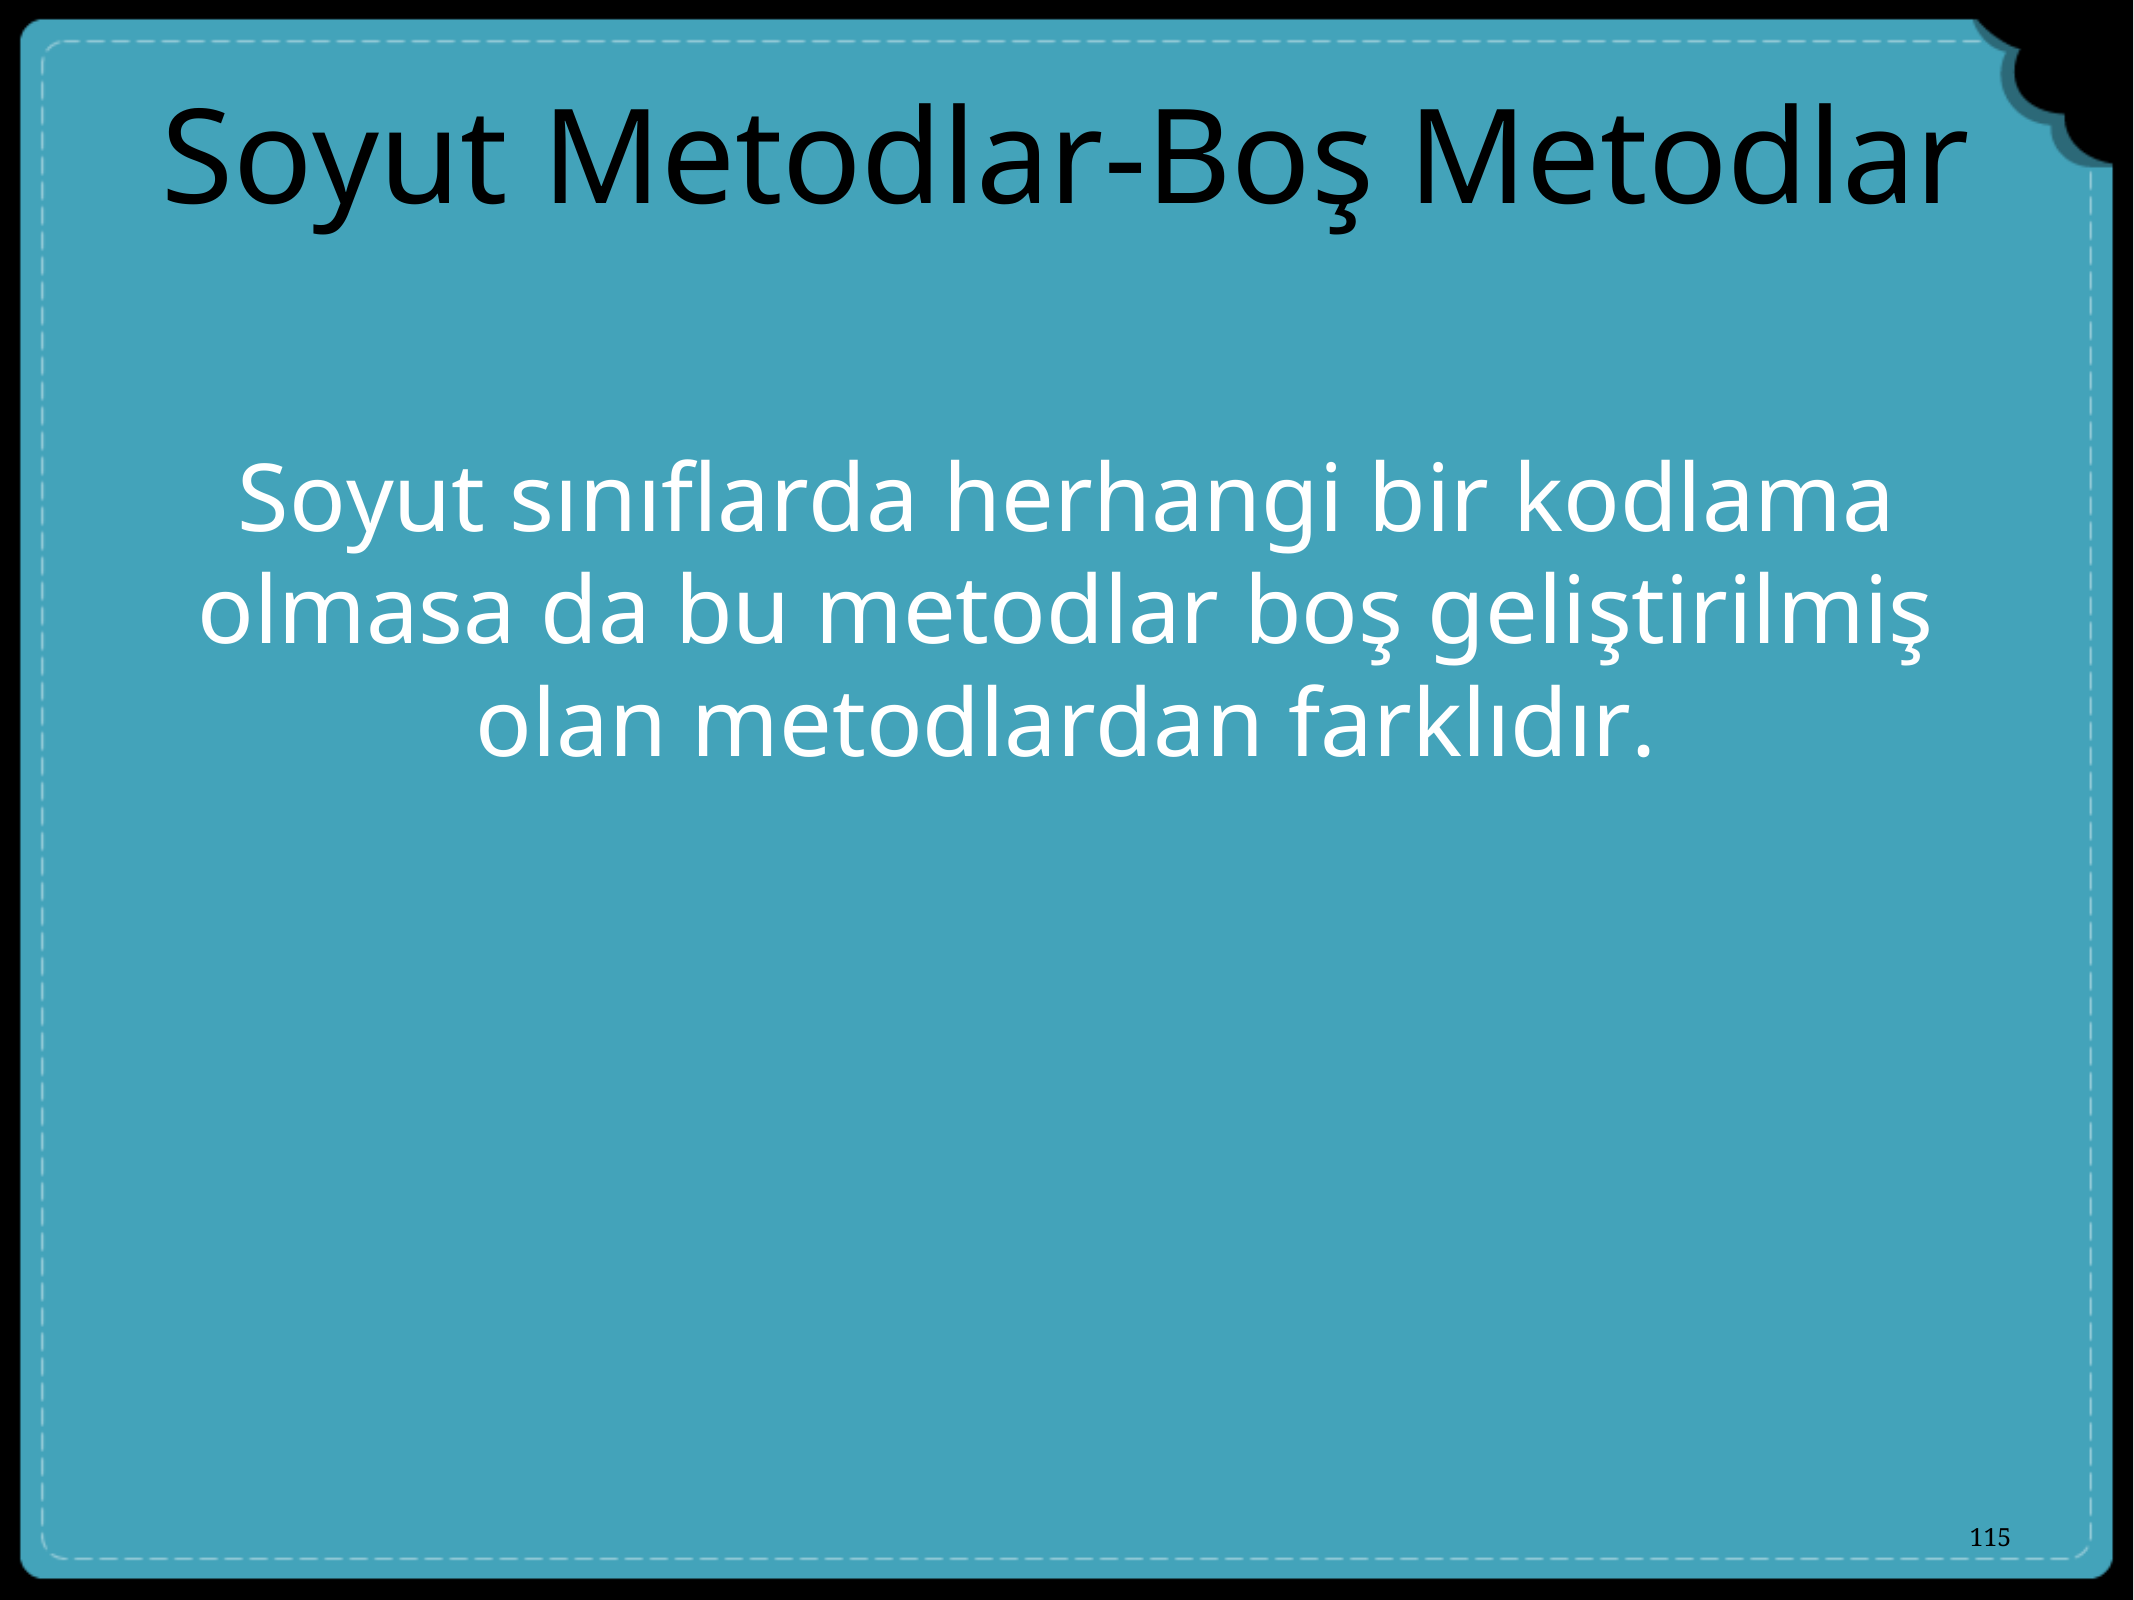

# Soyut Metodlar-Boş Metodlar
Soyut sınıflarda herhangi bir kodlama olmasa da bu metodlar boş geliştirilmiş olan metodlardan farklıdır.